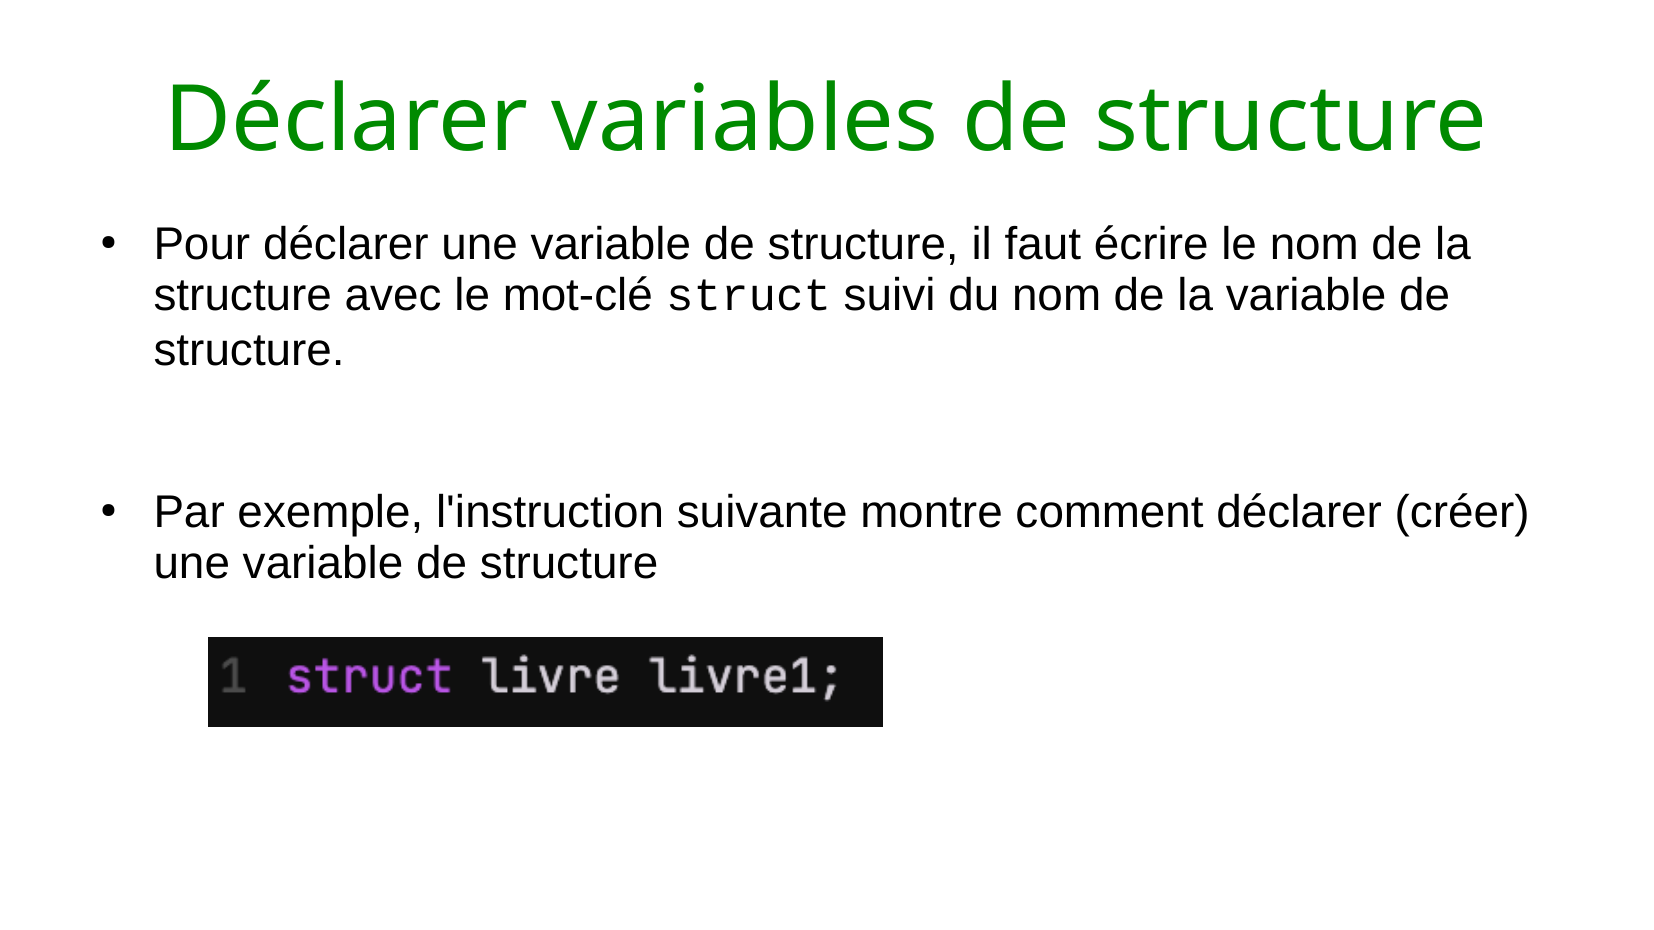

# Déclarer variables de structure
Pour déclarer une variable de structure, il faut écrire le nom de la structure avec le mot-clé struct suivi du nom de la variable de structure.
Par exemple, l'instruction suivante montre comment déclarer (créer) une variable de structure